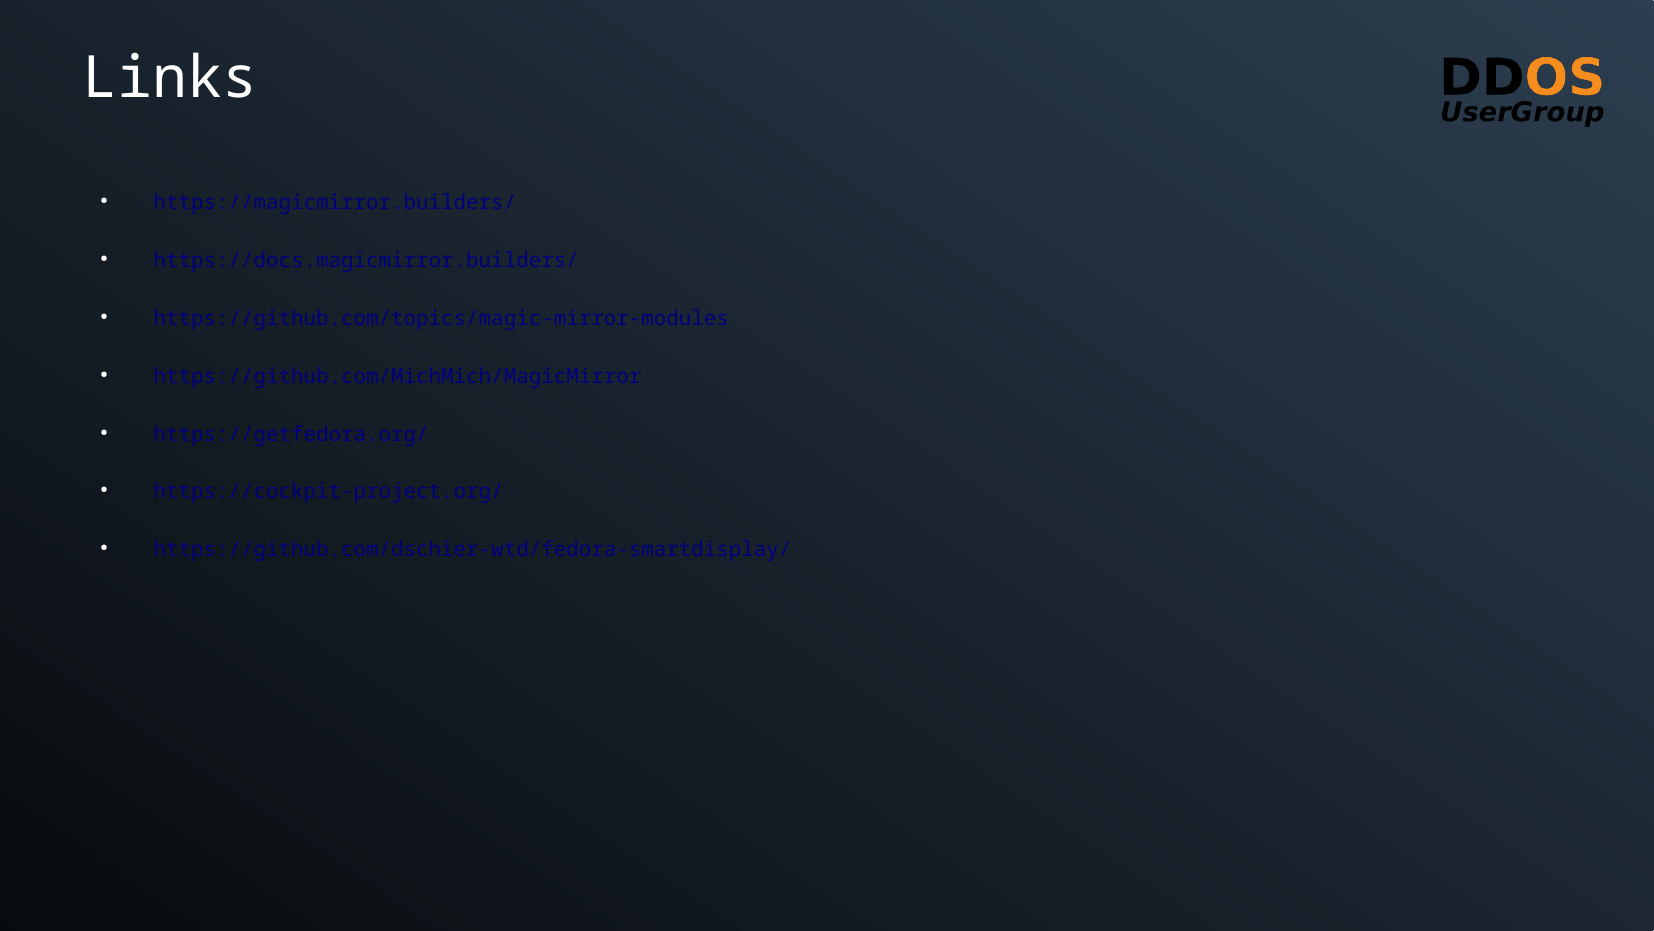

# Links
https://magicmirror.builders/
https://docs.magicmirror.builders/
https://github.com/topics/magic-mirror-modules
https://github.com/MichMich/MagicMirror
https://getfedora.org/
https://cockpit-project.org/
https://github.com/dschier-wtd/fedora-smartdisplay/